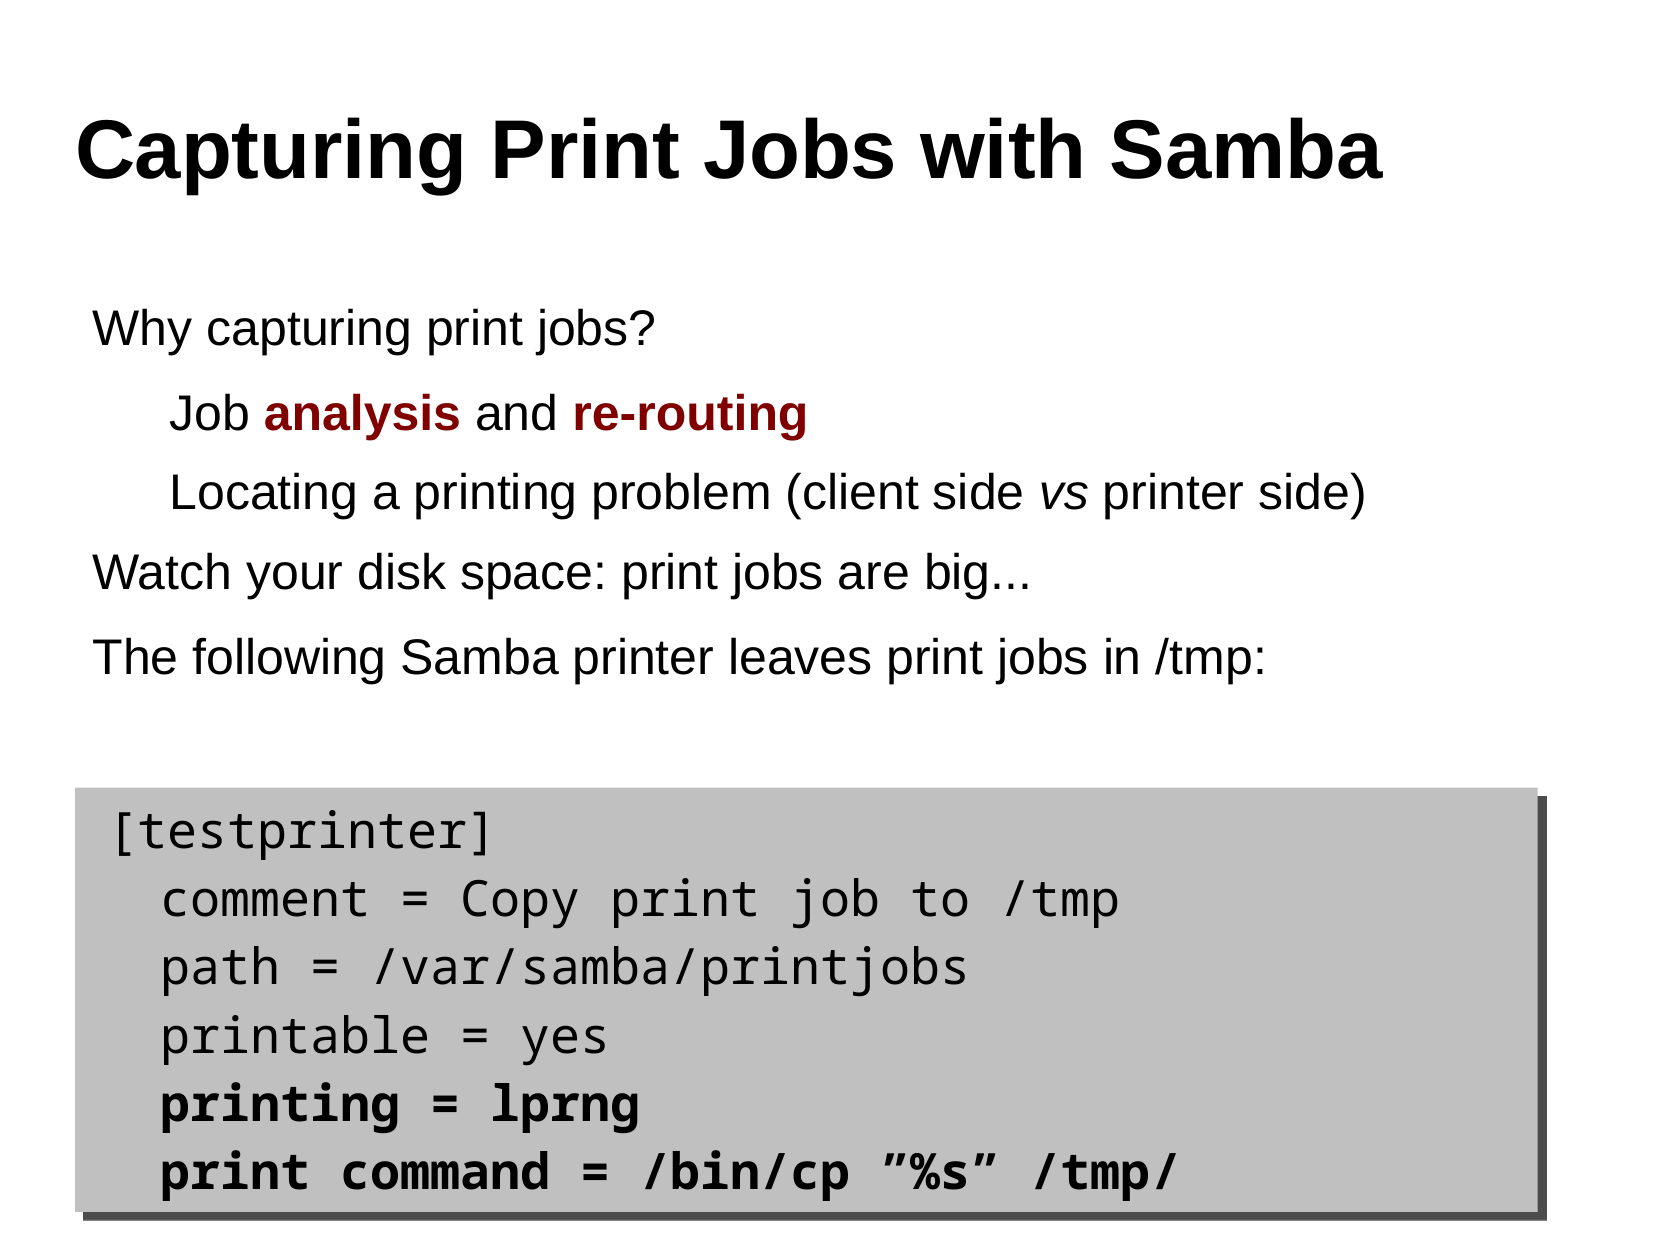

# Capturing Print Jobs with Samba
Why capturing print jobs?
Job analysis and re-routing
Locating a printing problem (client side vs printer side)
Watch your disk space: print jobs are big...
The following Samba printer leaves print jobs in /tmp:
[testprinter]
comment = Copy print job to /tmp
path = /var/samba/printjobs
printable = yes
printing = lprng
print command = /bin/cp ”%s” /tmp/